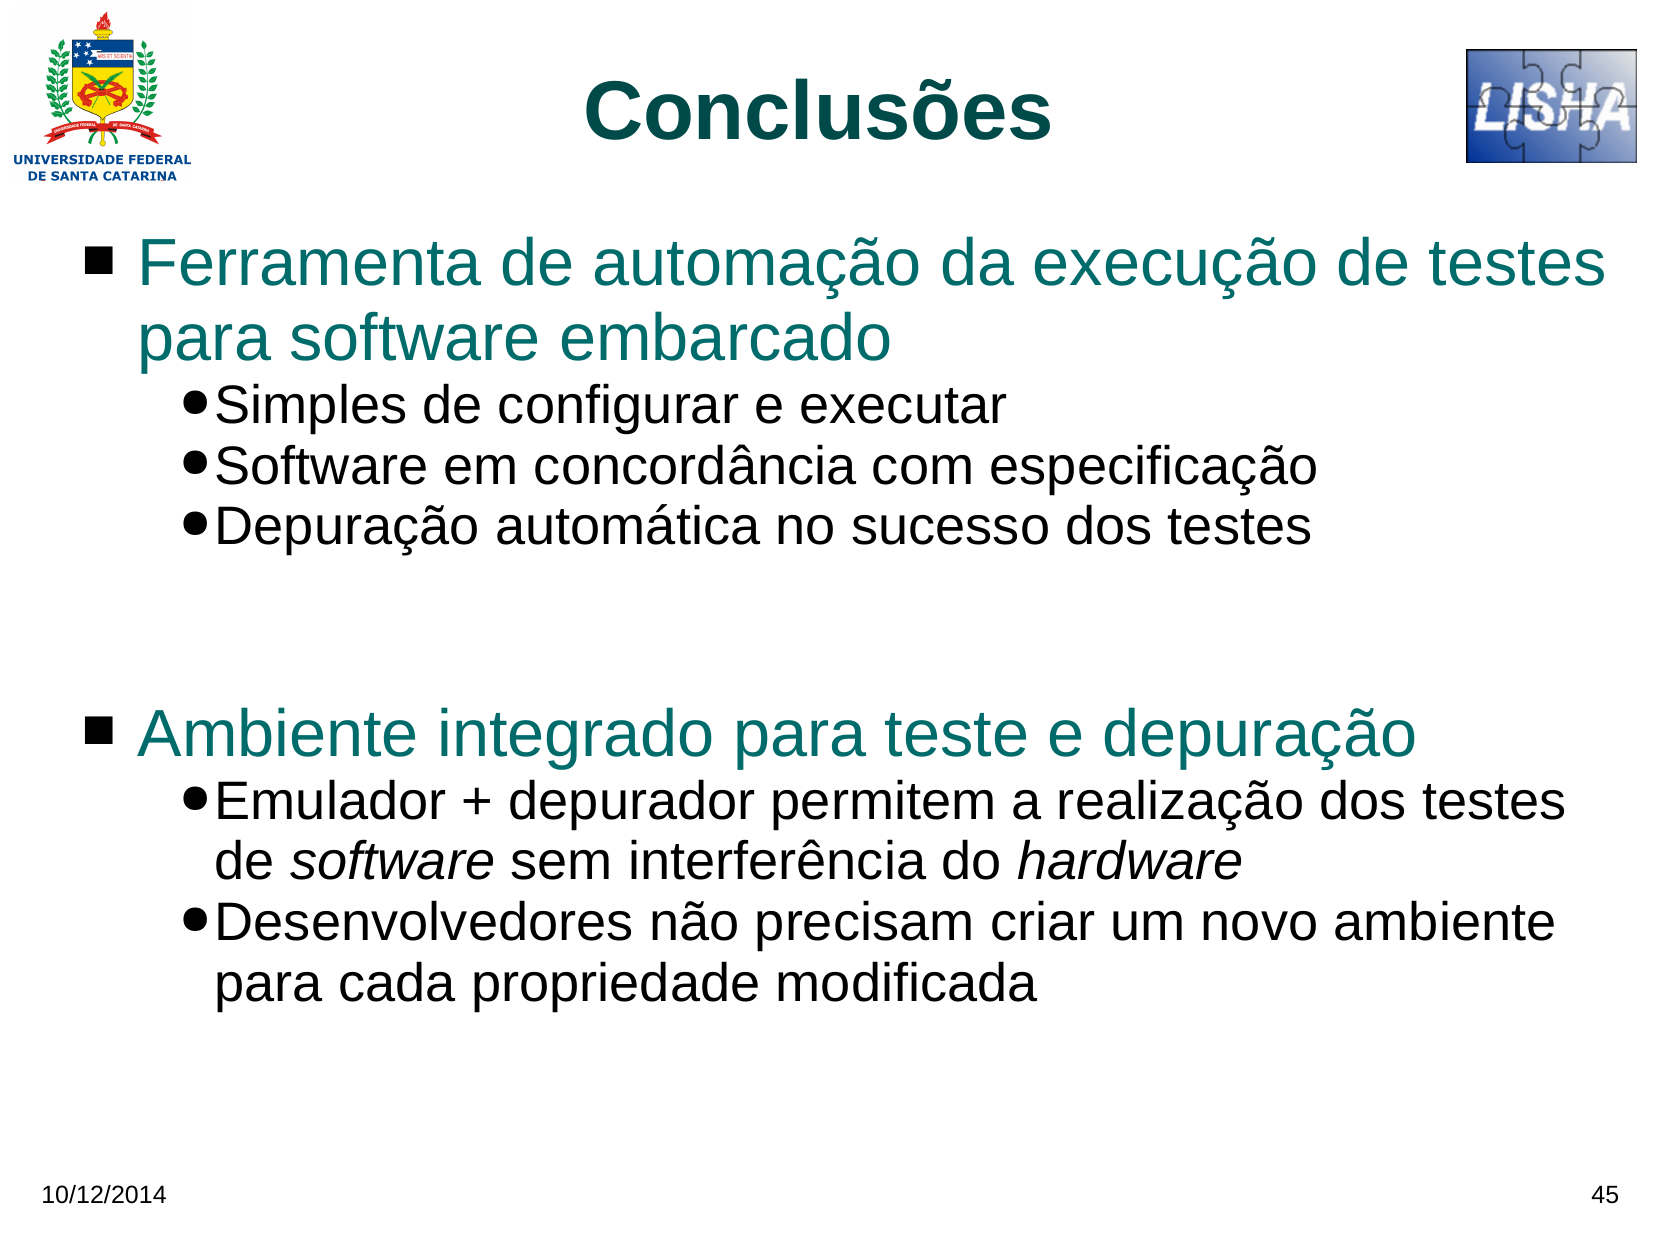

# Conclusões
Ferramenta de automação da execução de testes para software embarcado
Simples de configurar e executar
Software em concordância com especificação
Depuração automática no sucesso dos testes
Ambiente integrado para teste e depuração
Emulador + depurador permitem a realização dos testes de software sem interferência do hardware
Desenvolvedores não precisam criar um novo ambiente para cada propriedade modificada